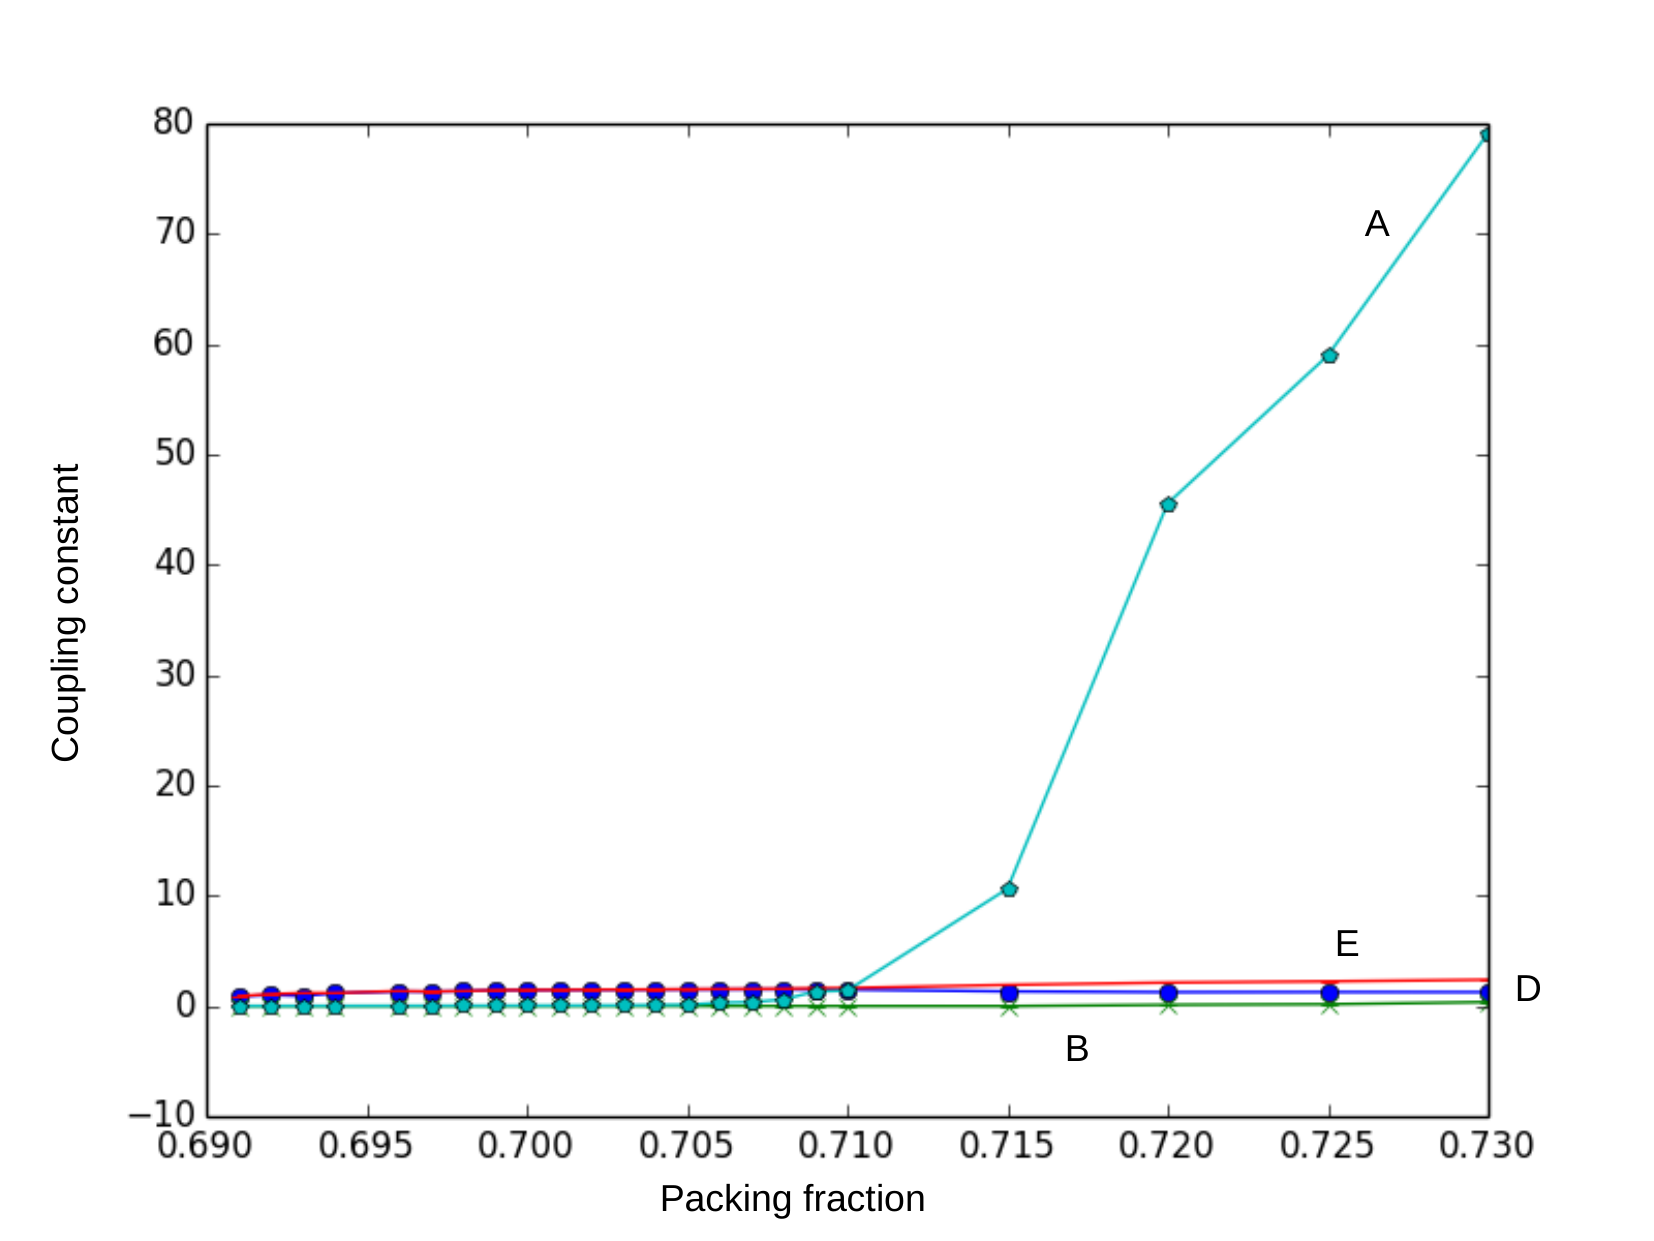

A
Coupling constant
E
D
B
Packing fraction